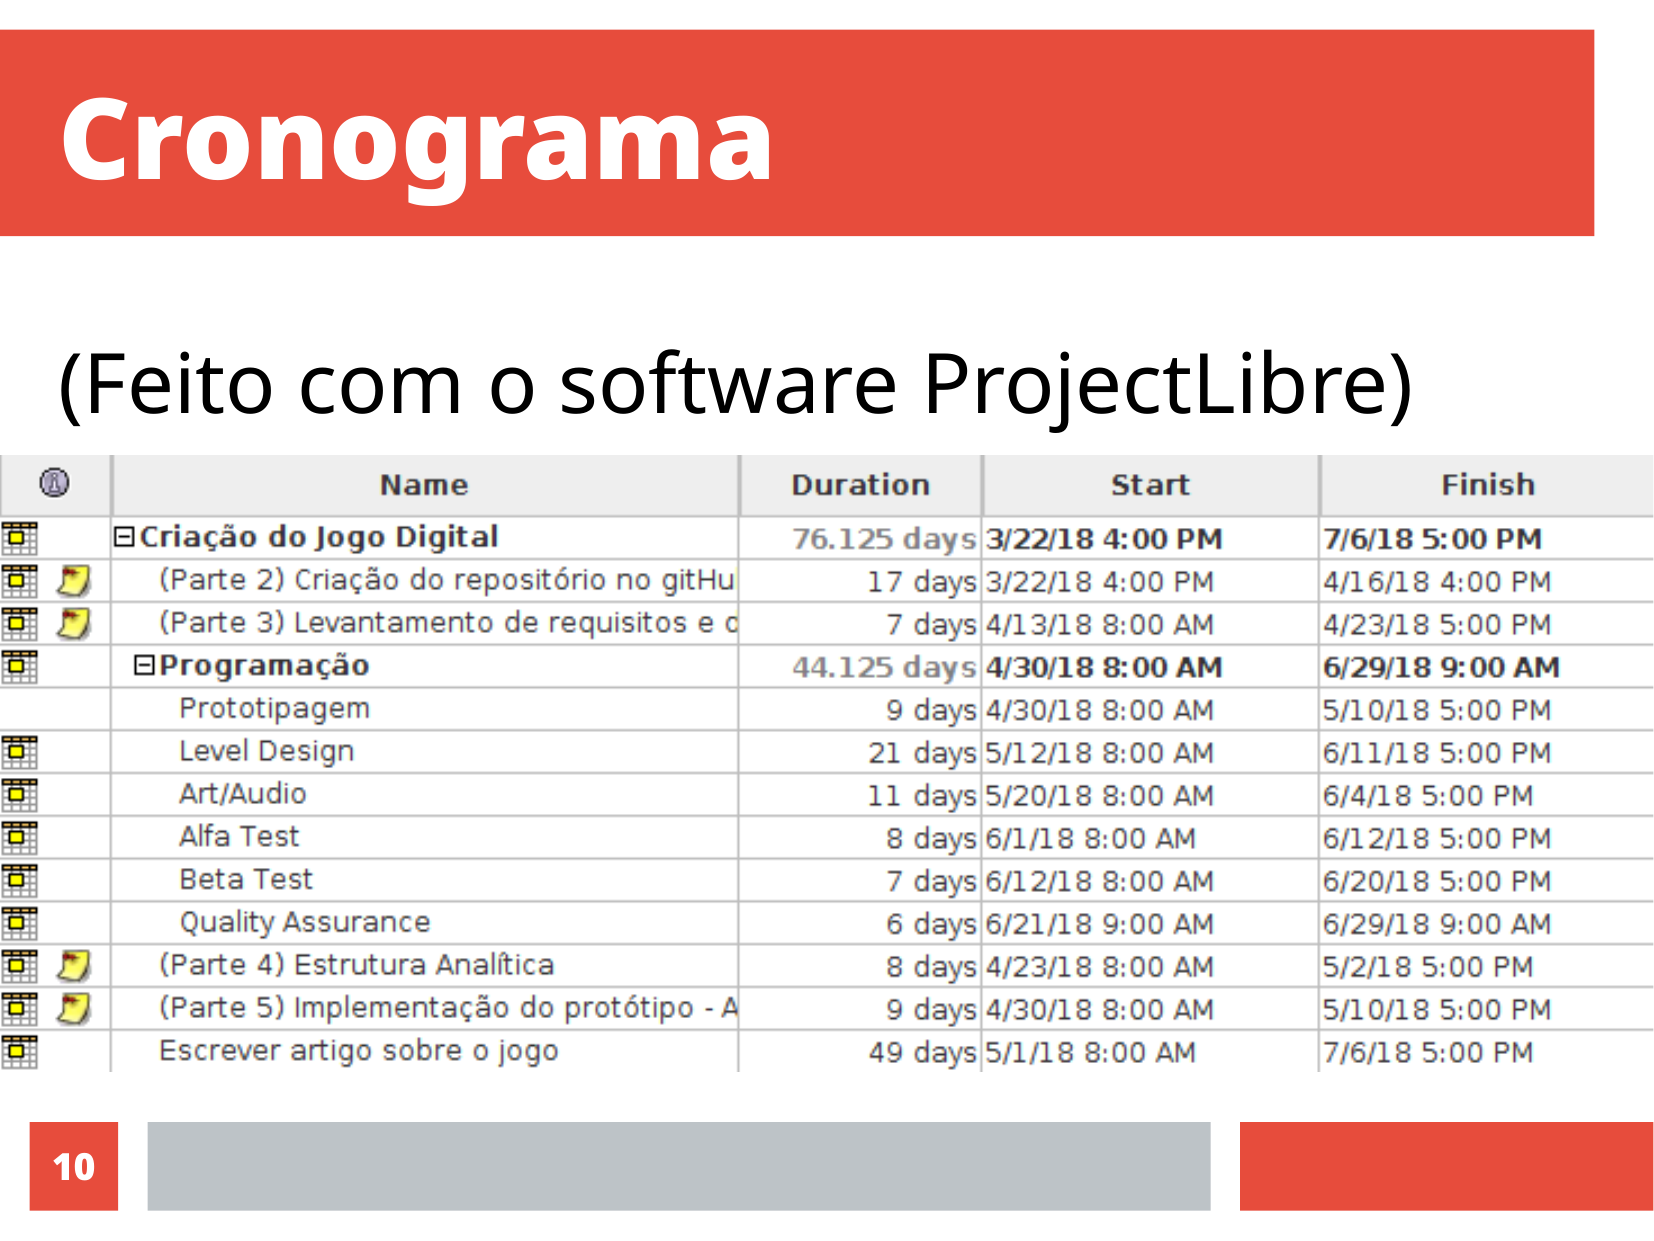

# Cronograma
(Feito com o software ProjectLibre)
10